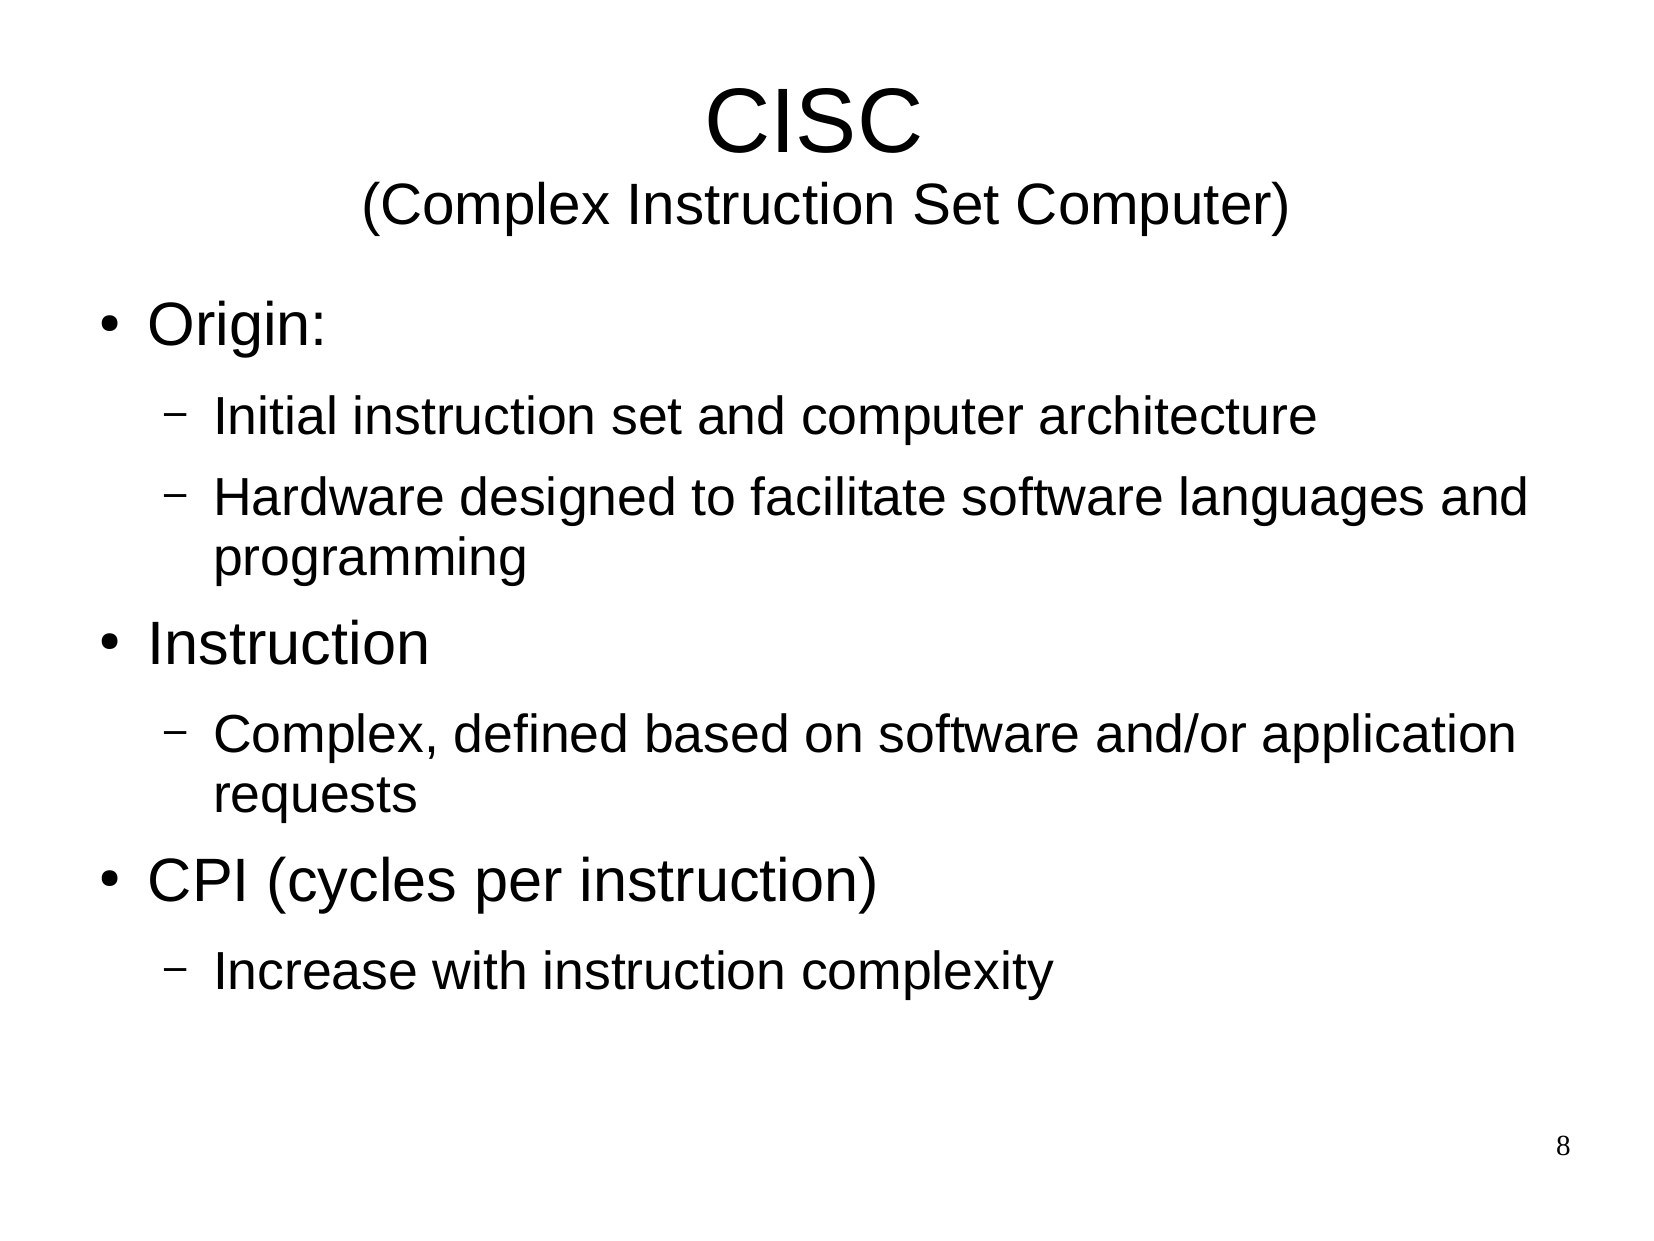

# CISC (Complex Instruction Set Computer)
Origin:
Initial instruction set and computer architecture
Hardware designed to facilitate software languages and programming
Instruction
Complex, defined based on software and/or application requests
CPI (cycles per instruction)
Increase with instruction complexity
8